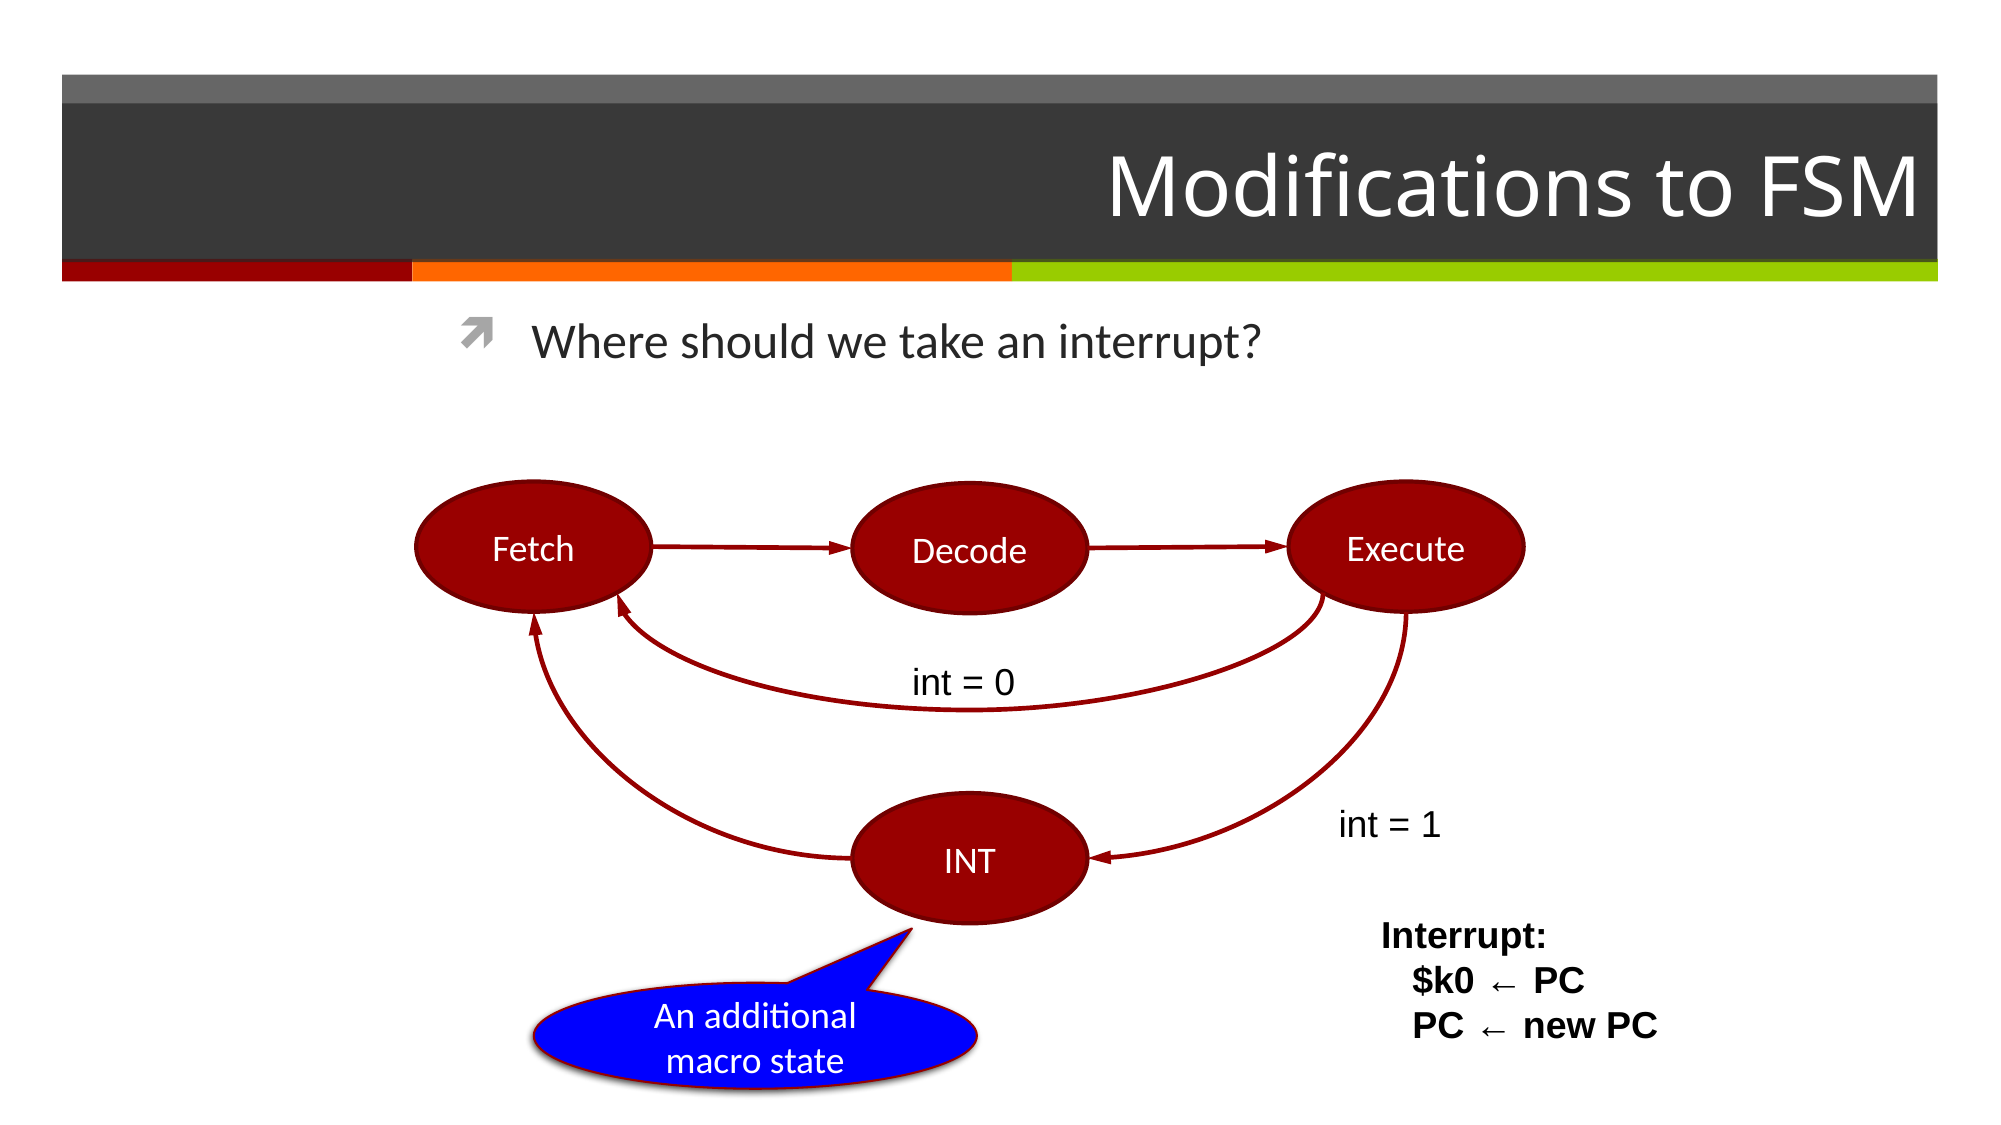

# Modifications to FSM
Where should we take an interrupt?
Fetch
Execute
Decode
int = 0
INT
int = 1
Interrupt:
 $k0 ← PC
 PC ← new PC
An additional macro state